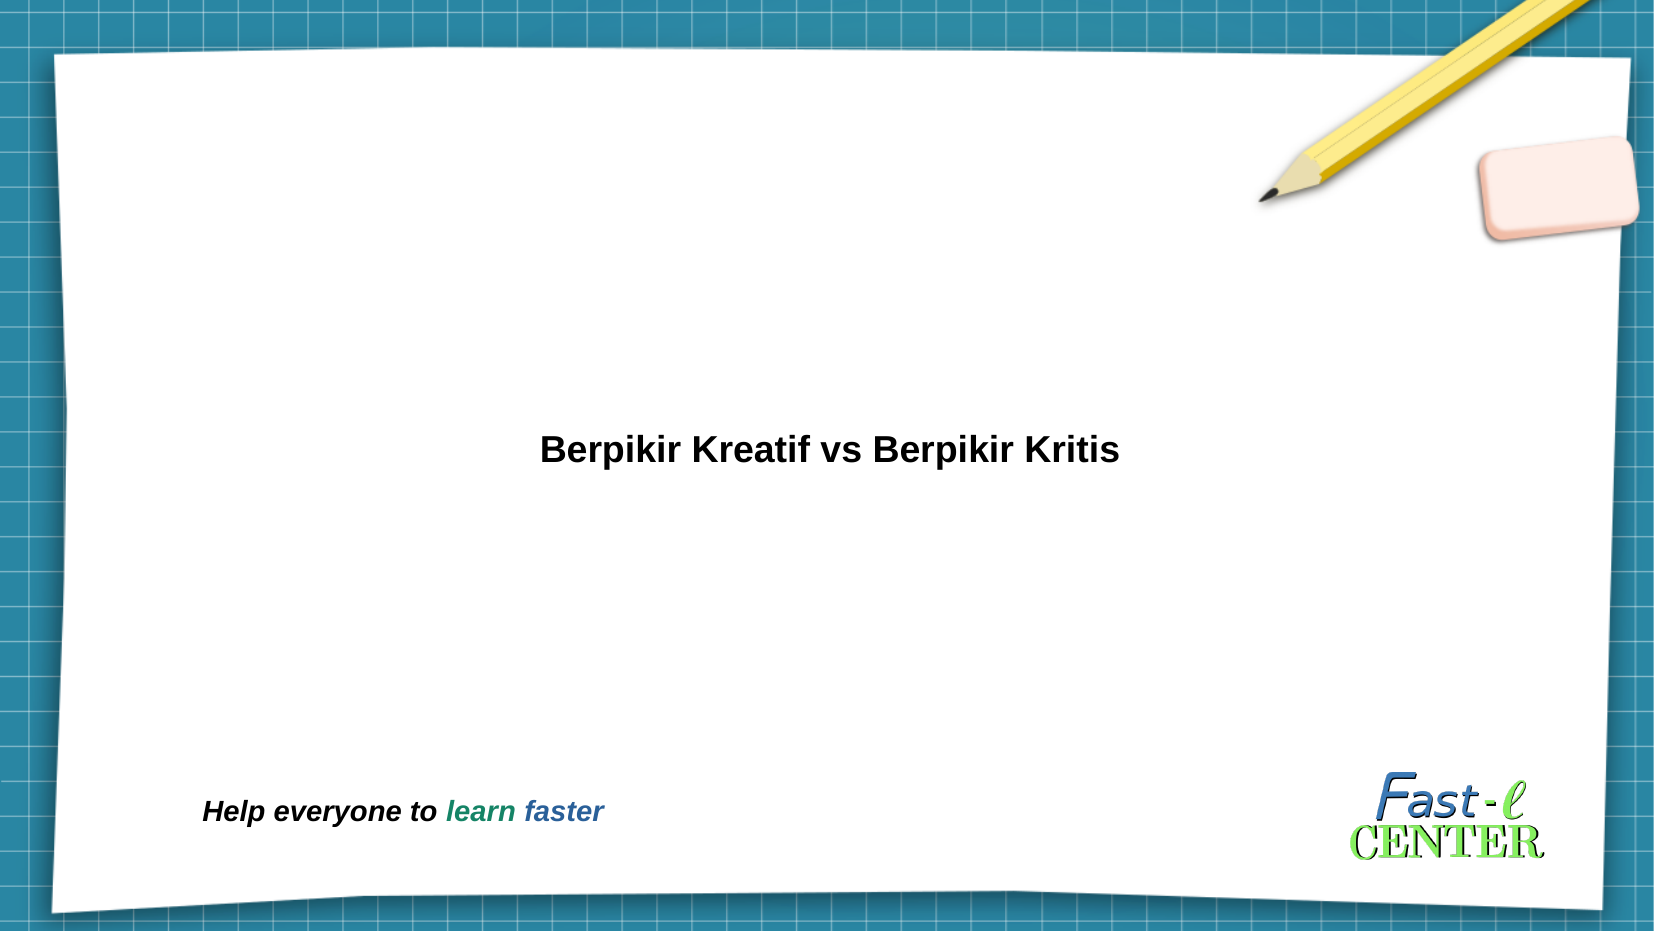

Berpikir Kreatif vs Berpikir Kritis
Help everyone to learn faster